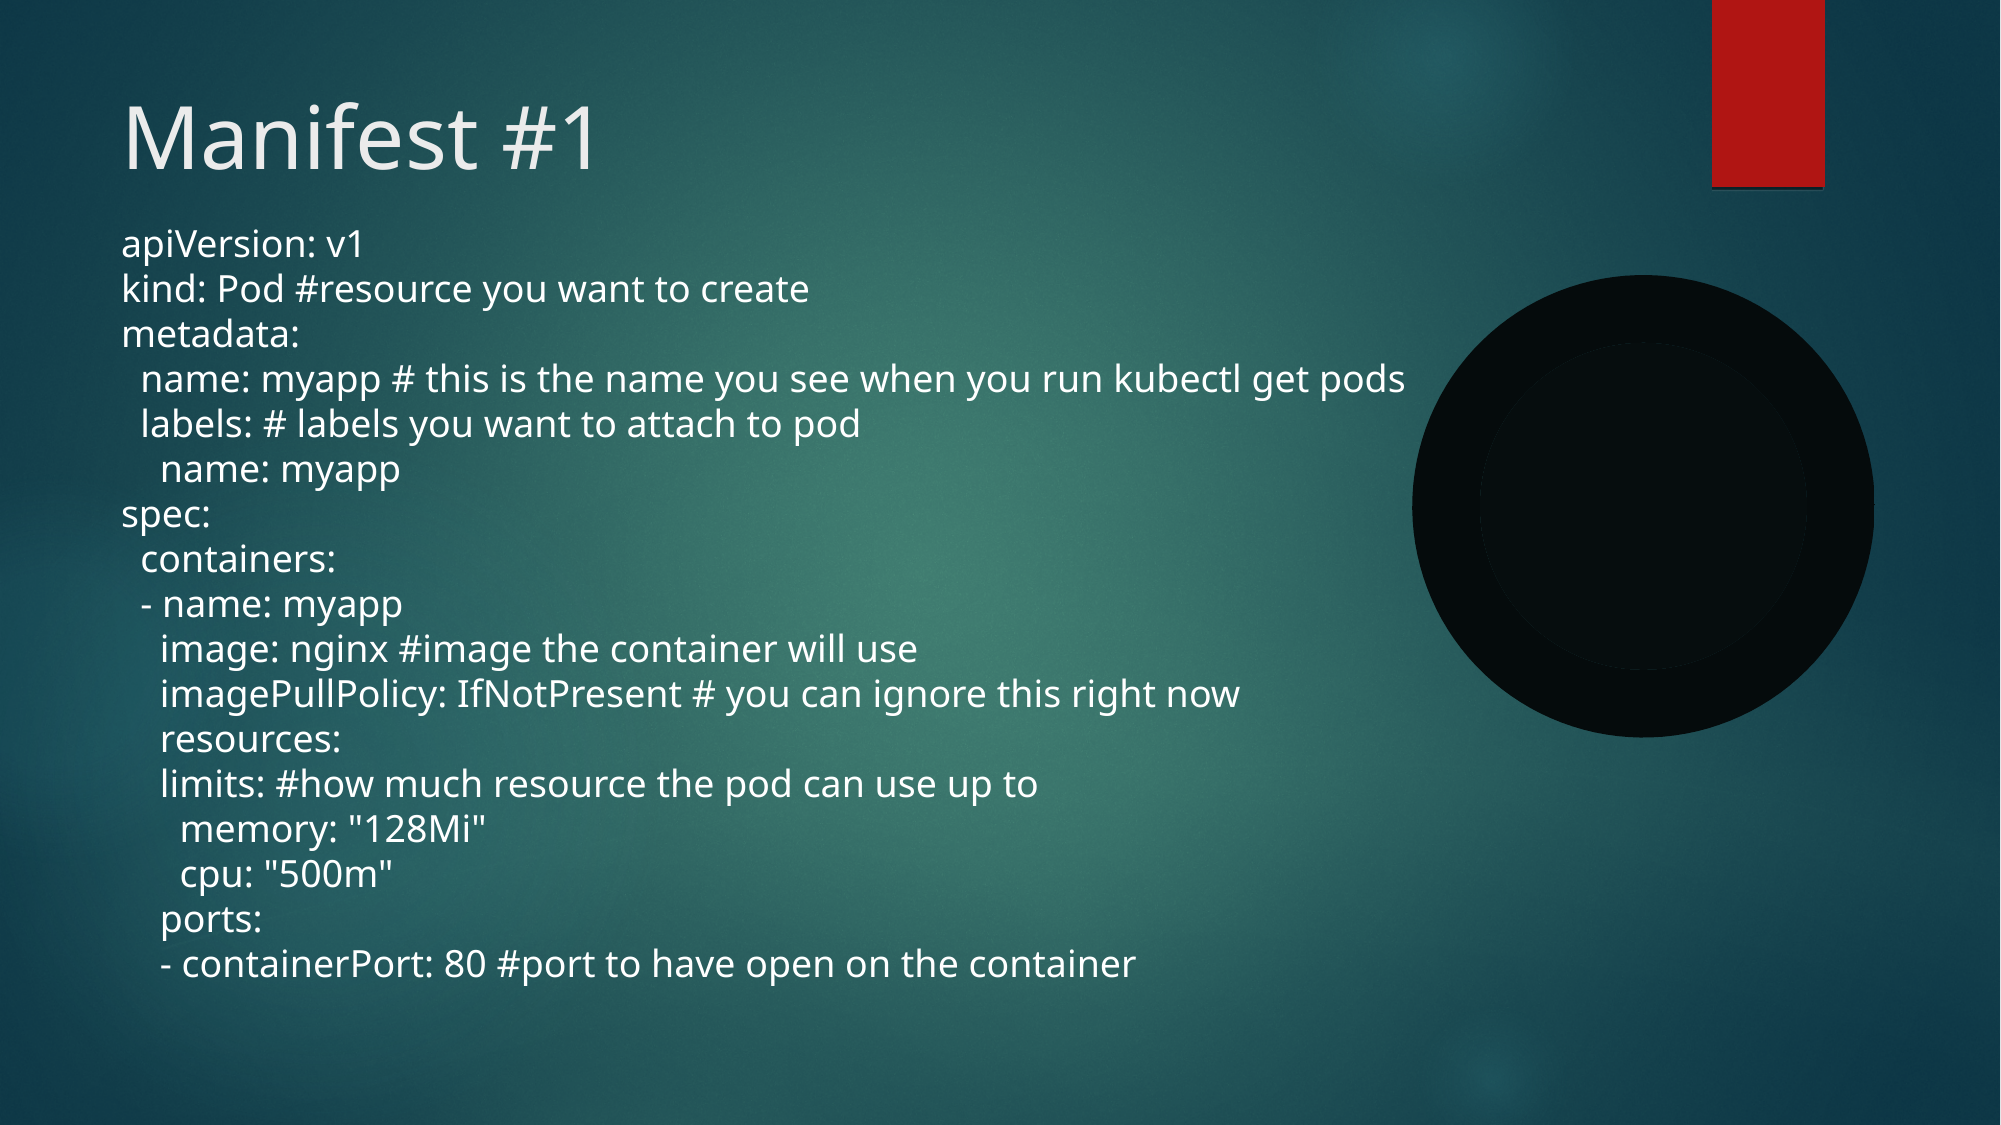

# Manifest #1
apiVersion: v1
kind: Pod #resource you want to create
metadata:
 name: myapp # this is the name you see when you run kubectl get pods
 labels: # labels you want to attach to pod
 name: myapp
spec:
 containers:
 - name: myapp
 image: nginx #image the container will use
 imagePullPolicy: IfNotPresent # you can ignore this right now
 resources:
 limits: #how much resource the pod can use up to
 memory: "128Mi"
 cpu: "500m"
 ports:
 - containerPort: 80 #port to have open on the container